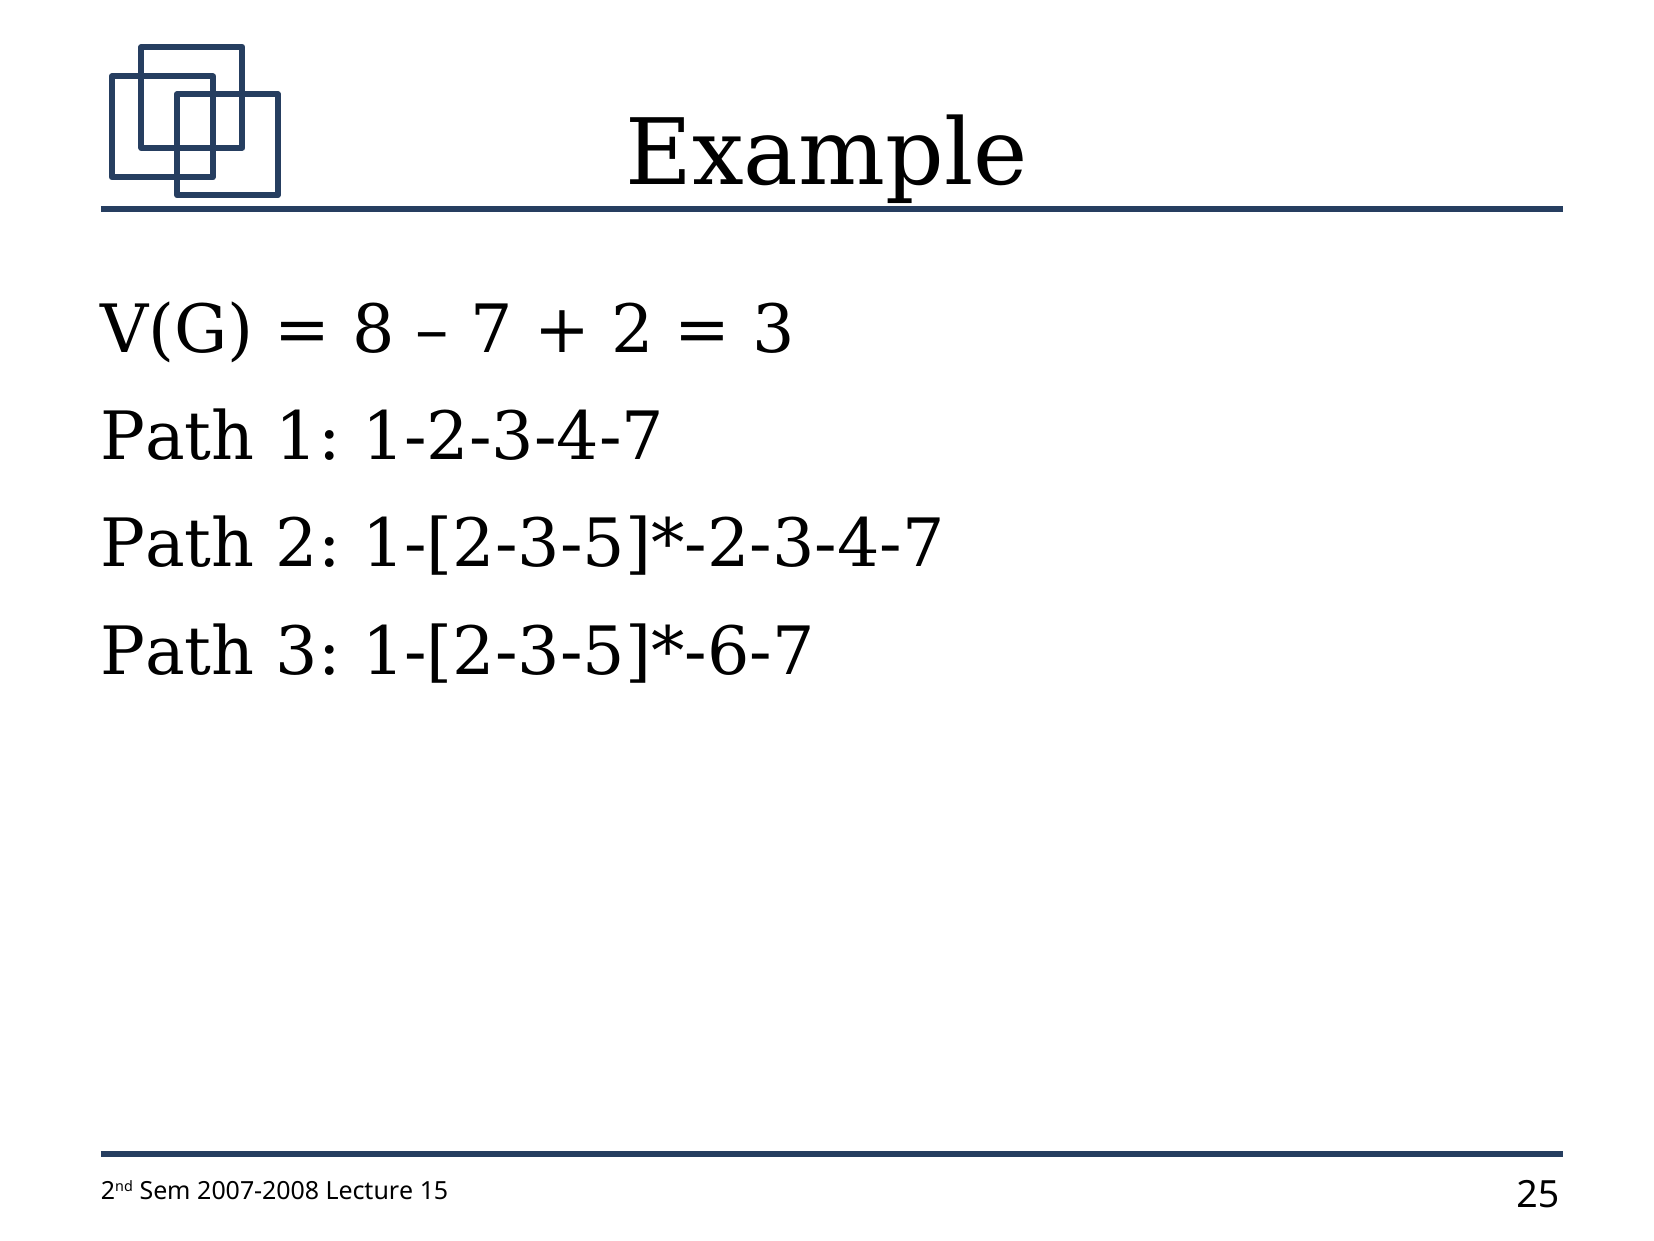

# Example
V(G) = 8 – 7 + 2 = 3
Path 1: 1-2-3-4-7
Path 2: 1-[2-3-5]*-2-3-4-7
Path 3: 1-[2-3-5]*-6-7